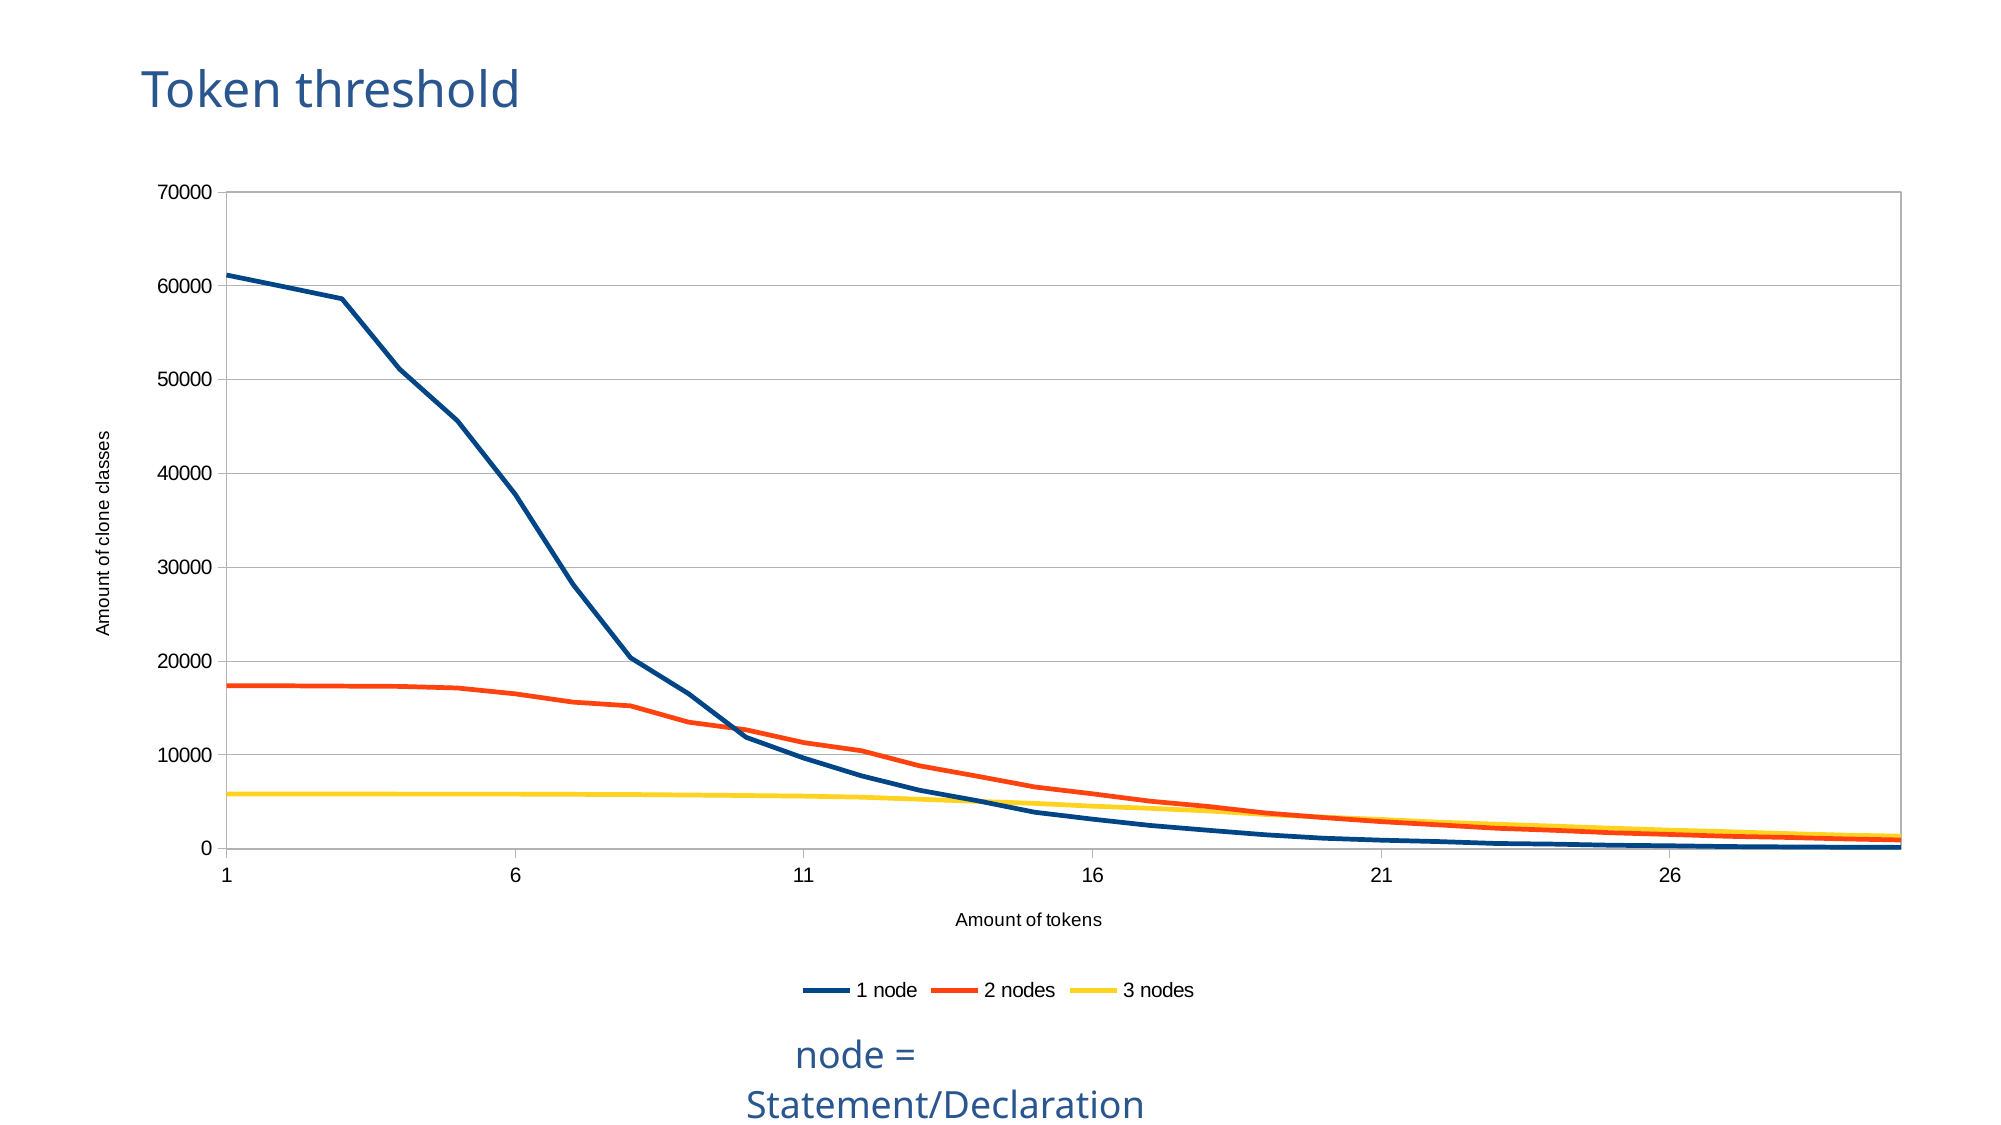

Token threshold
### Chart
| Category | 1 node | 2 nodes | 3 nodes |
|---|---|---|---| node = Statement/Declaration